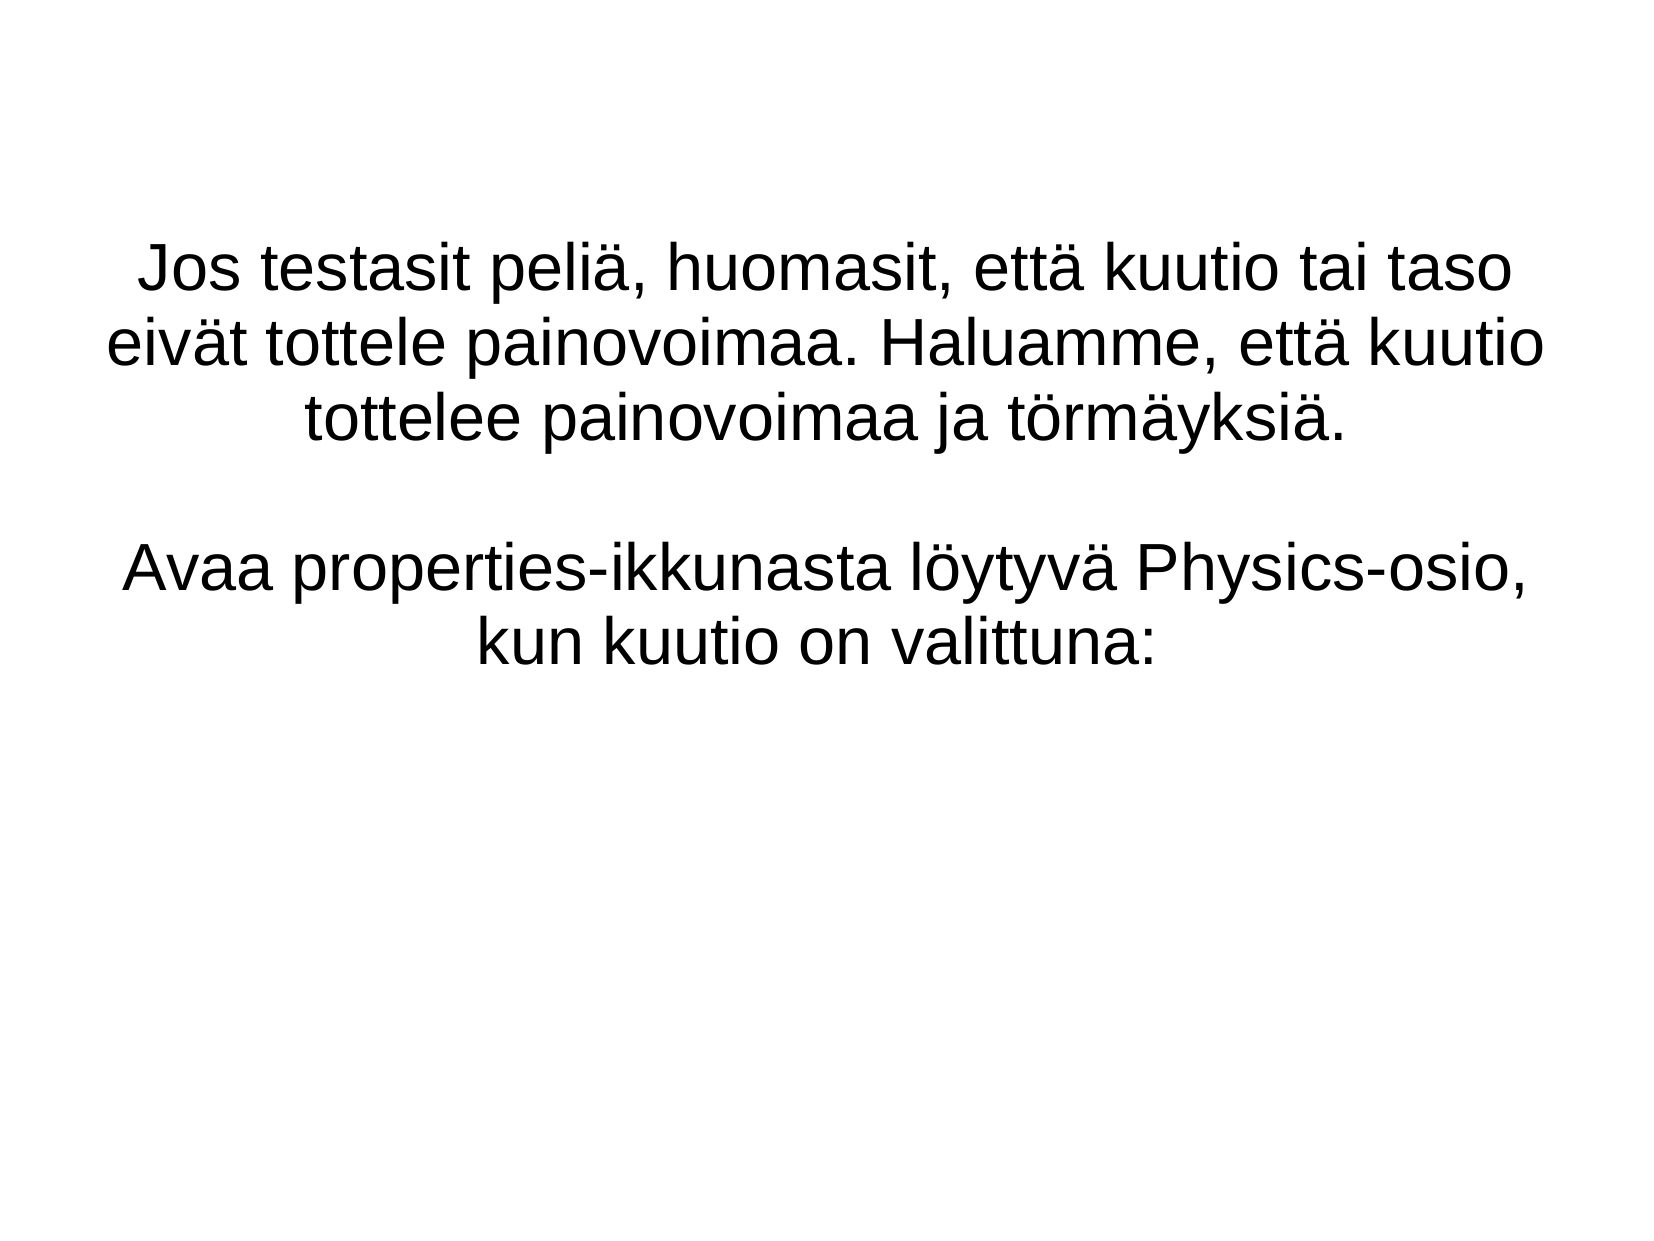

# Jos testasit peliä, huomasit, että kuutio tai taso eivät tottele painovoimaa. Haluamme, että kuutio tottelee painovoimaa ja törmäyksiä.
Avaa properties-ikkunasta löytyvä Physics-osio, kun kuutio on valittuna: